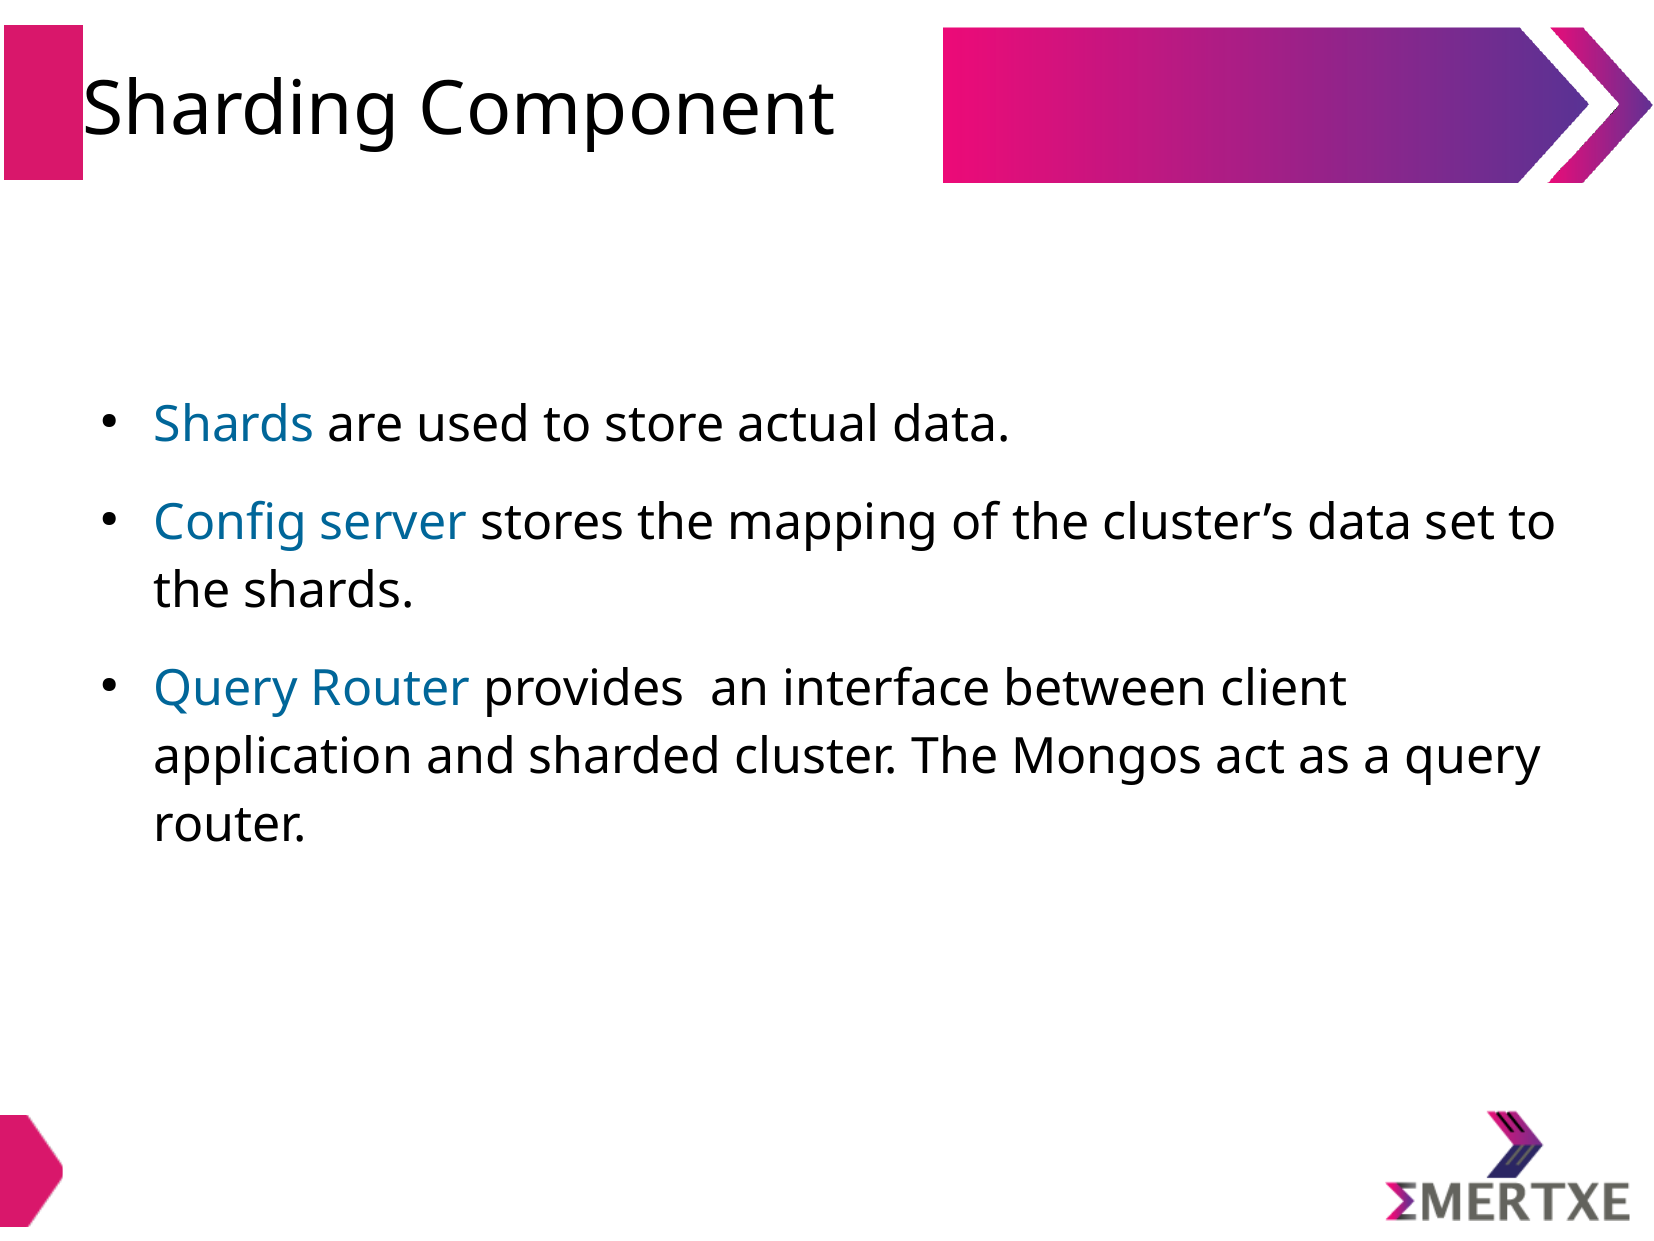

# Sharding Component
Shards are used to store actual data.
Config server stores the mapping of the cluster’s data set to the shards.
Query Router provides an interface between client application and sharded cluster. The Mongos act as a query router.